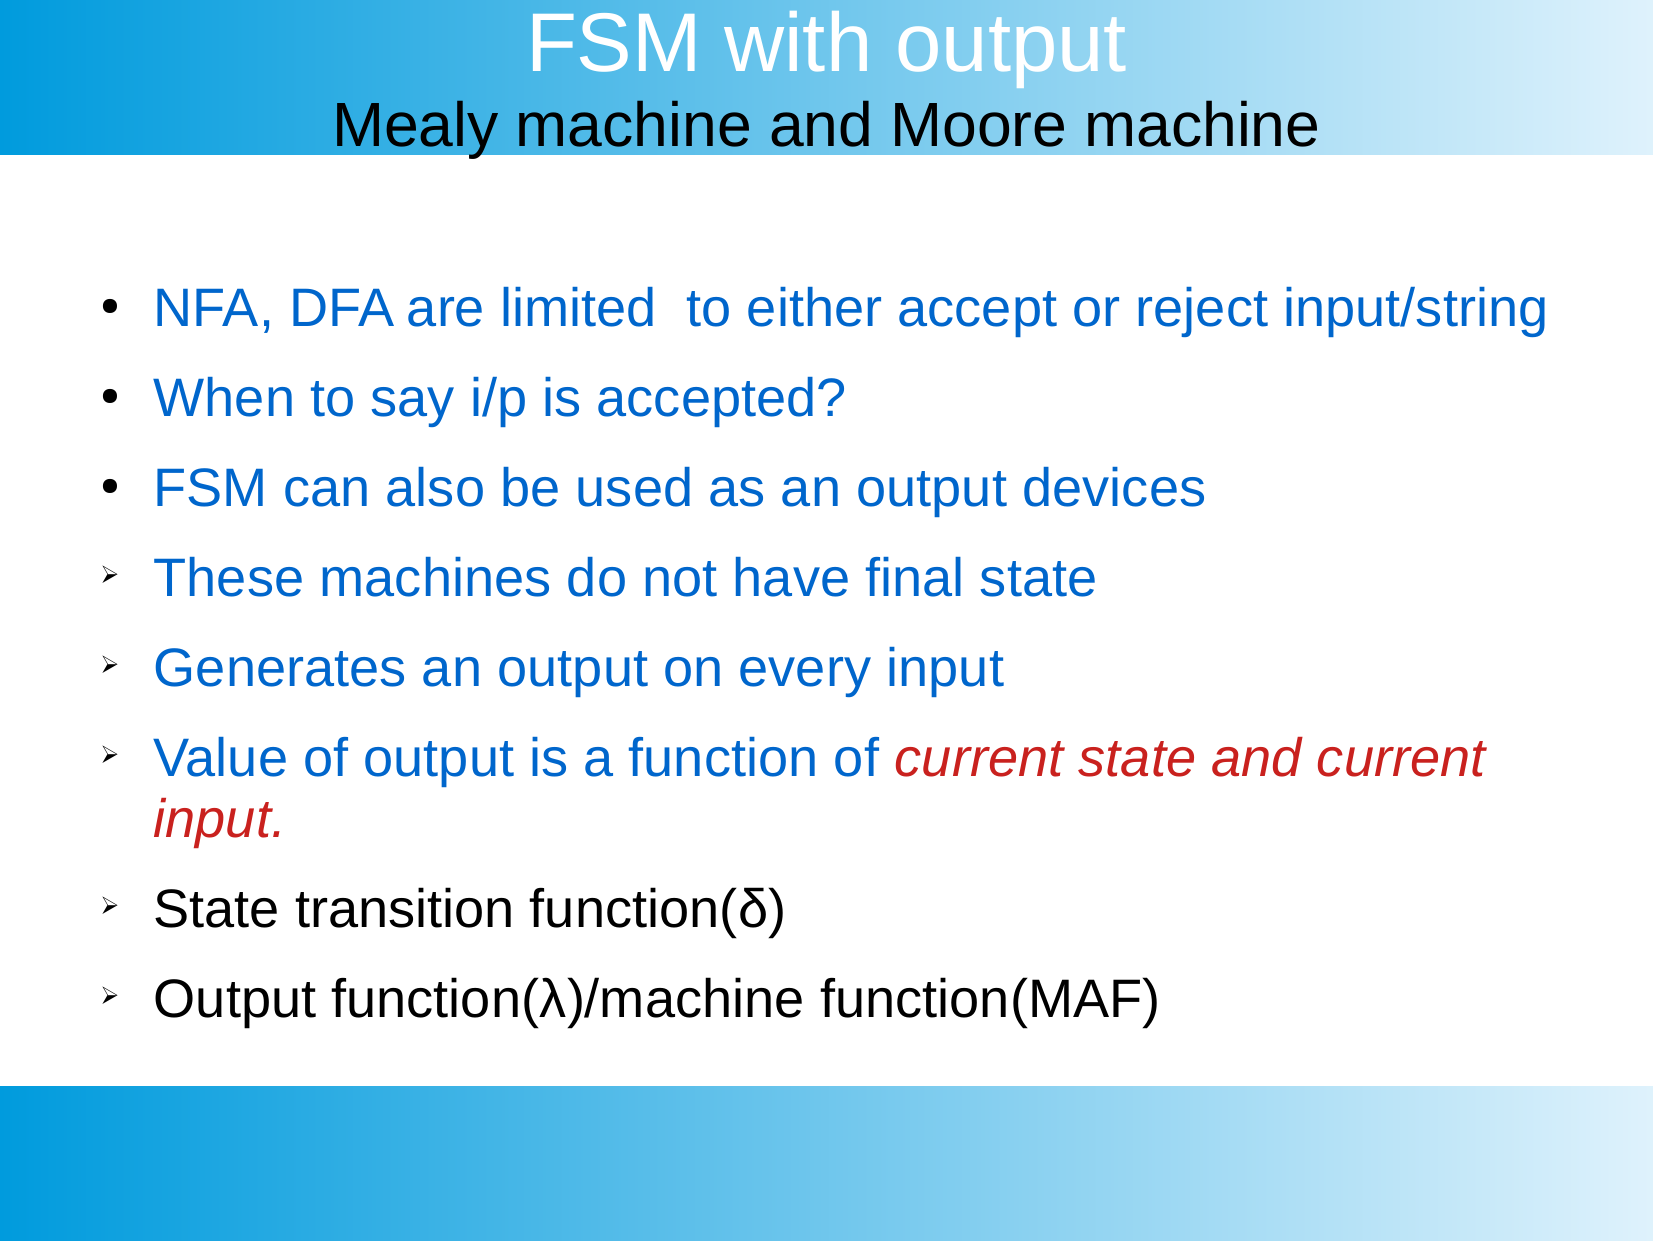

# FSM with output Mealy machine and Moore machine
NFA, DFA are limited to either accept or reject input/string
When to say i/p is accepted?
FSM can also be used as an output devices
These machines do not have final state
Generates an output on every input
Value of output is a function of current state and current input.
State transition function(δ)
Output function(λ)/machine function(MAF)